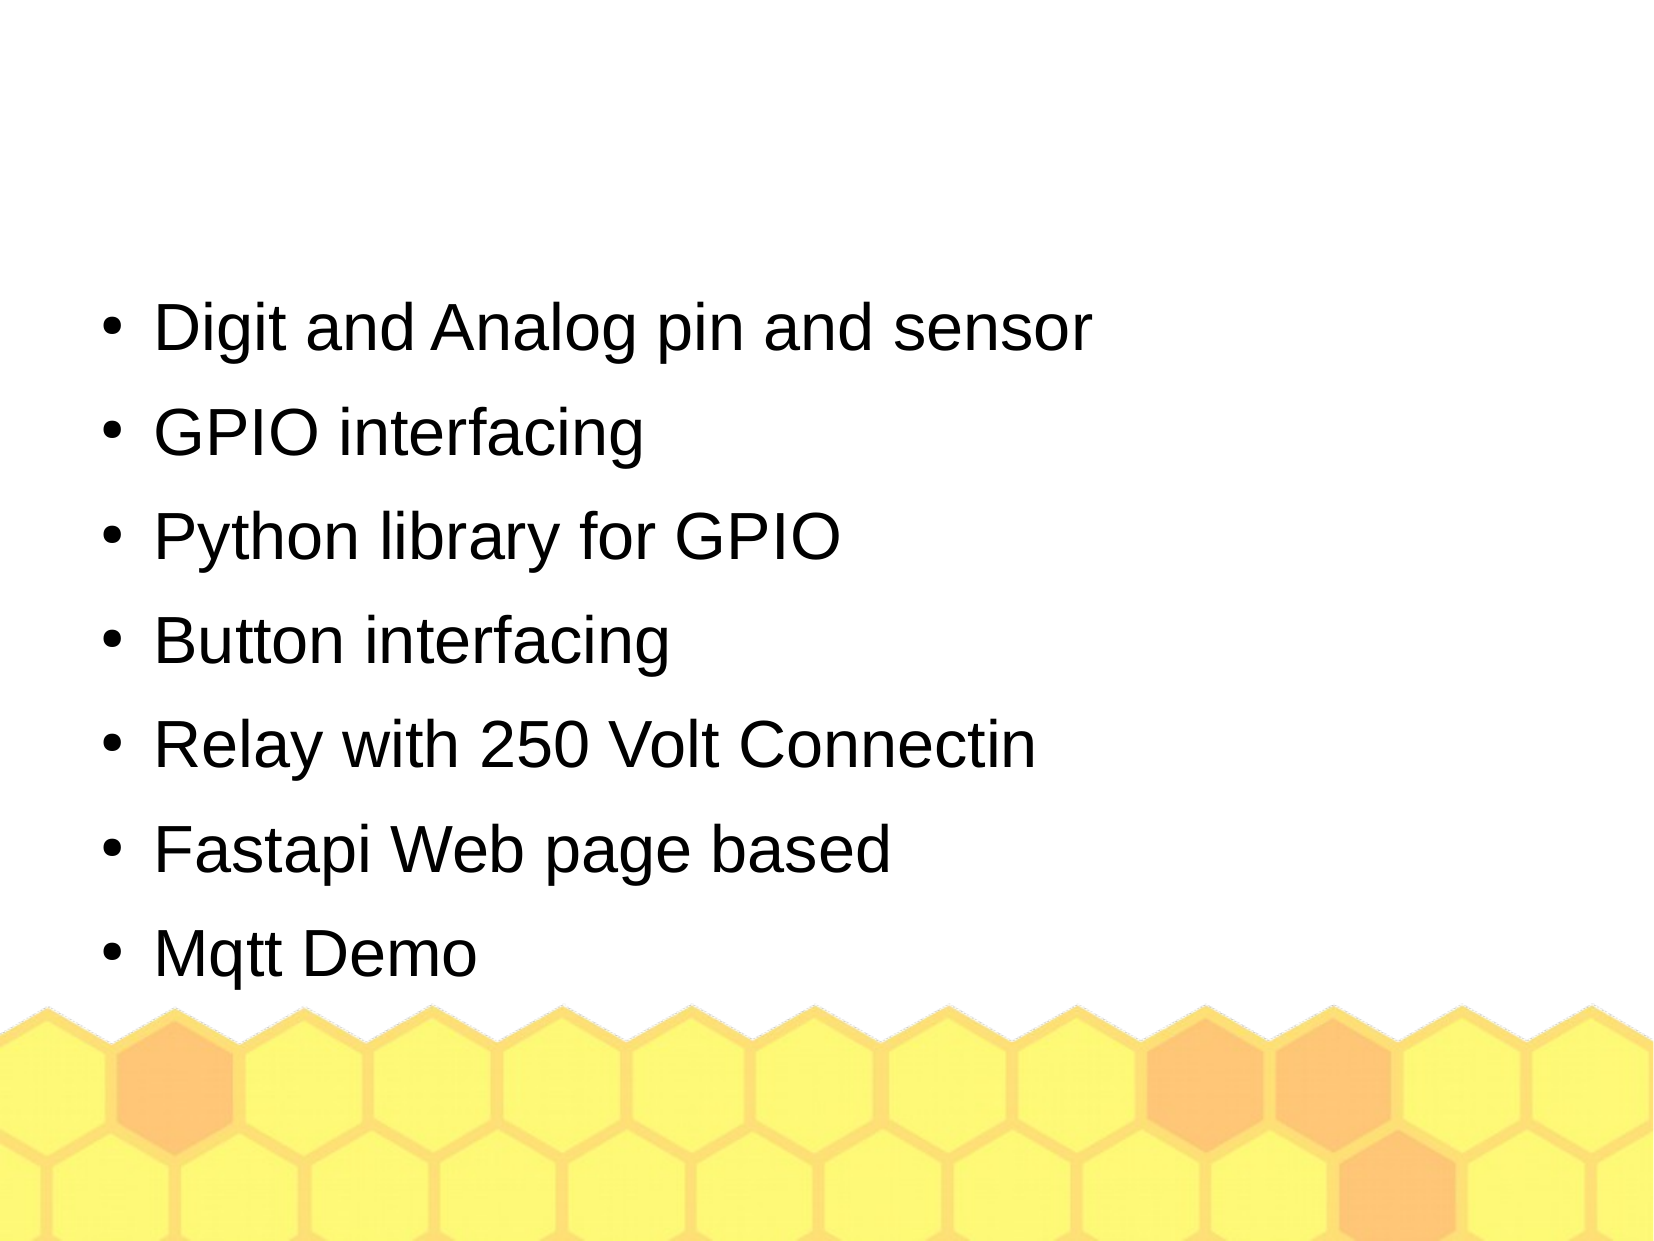

#
Digit and Analog pin and sensor
GPIO interfacing
Python library for GPIO
Button interfacing
Relay with 250 Volt Connectin
Fastapi Web page based
Mqtt Demo